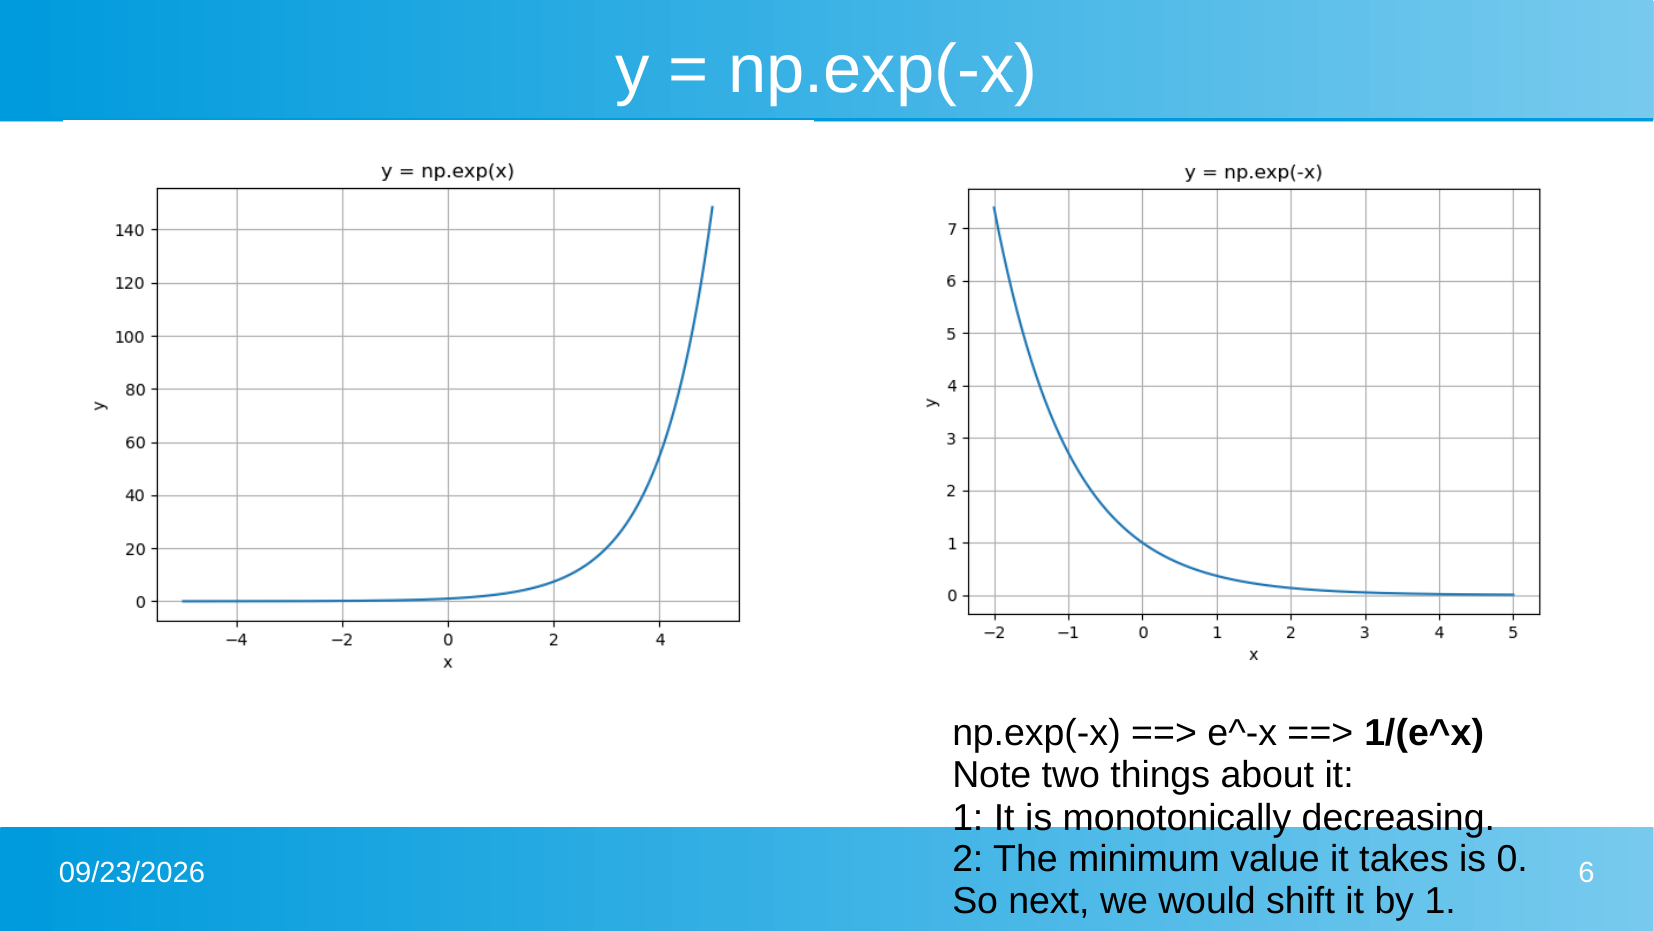

# y = np.exp(-x)
np.exp(-x) ==> e^-x ==> 1/(e^x)
Note two things about it:
1: It is monotonically decreasing.
2: The minimum value it takes is 0.
So next, we would shift it by 1.
6